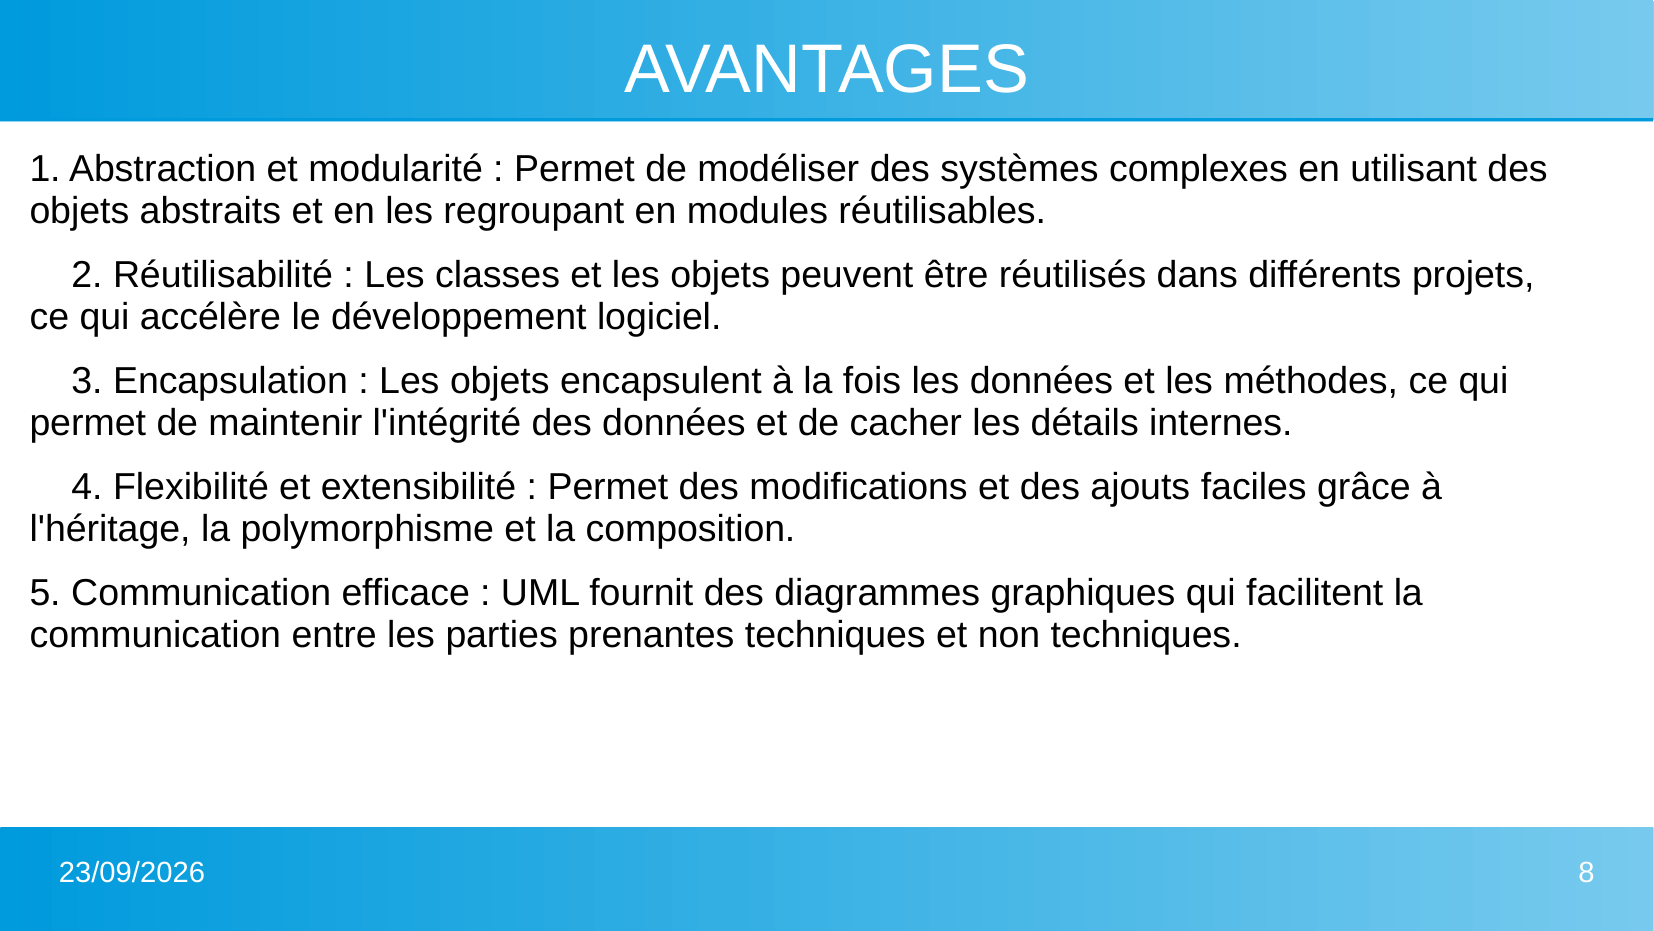

# AVANTAGES
1. Abstraction et modularité : Permet de modéliser des systèmes complexes en utilisant des objets abstraits et en les regroupant en modules réutilisables.
 2. Réutilisabilité : Les classes et les objets peuvent être réutilisés dans différents projets, ce qui accélère le développement logiciel.
 3. Encapsulation : Les objets encapsulent à la fois les données et les méthodes, ce qui permet de maintenir l'intégrité des données et de cacher les détails internes.
 4. Flexibilité et extensibilité : Permet des modifications et des ajouts faciles grâce à l'héritage, la polymorphisme et la composition.
5. Communication efficace : UML fournit des diagrammes graphiques qui facilitent la communication entre les parties prenantes techniques et non techniques.
8